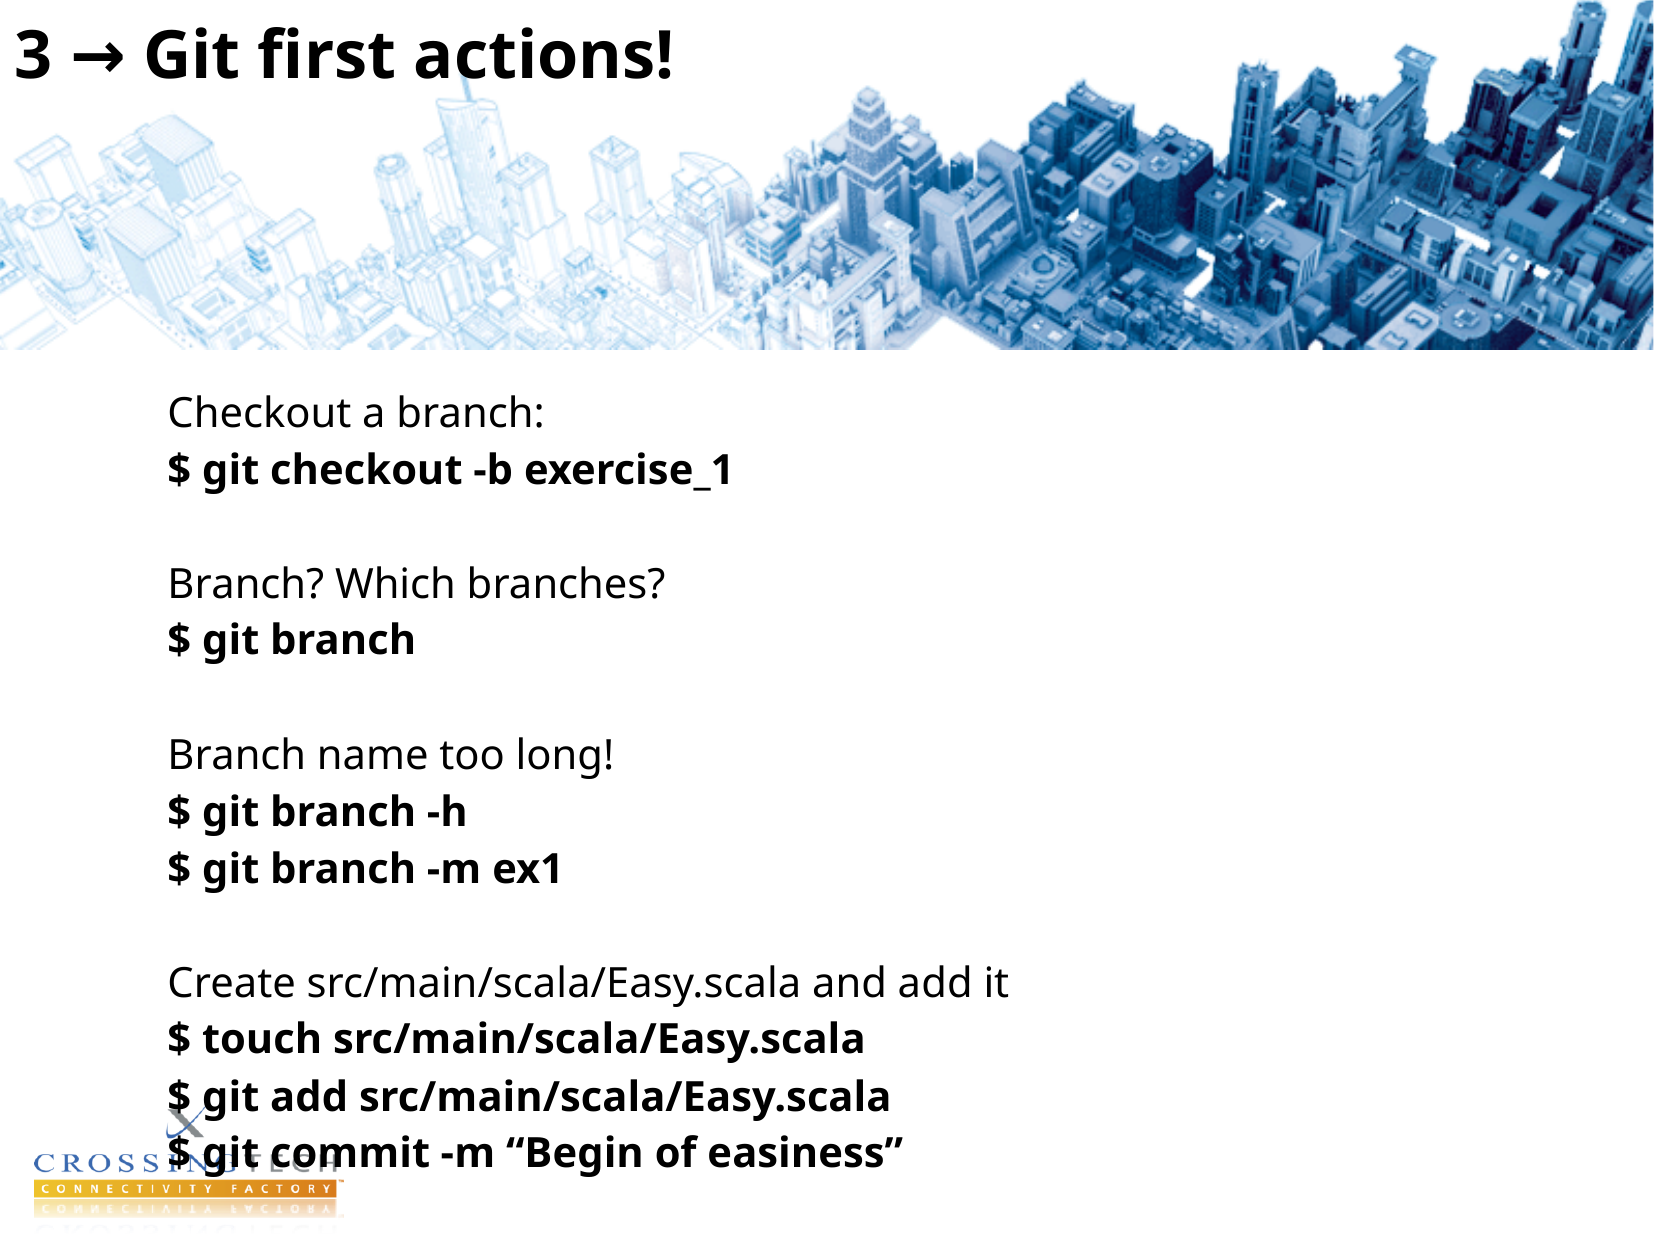

3 → Git first actions!
Checkout a branch:
$ git checkout -b exercise_1
Branch? Which branches?
$ git branch
Branch name too long!
$ git branch -h
$ git branch -m ex1
Create src/main/scala/Easy.scala and add it
$ touch src/main/scala/Easy.scala
$ git add src/main/scala/Easy.scala
$ git commit -m “Begin of easiness”